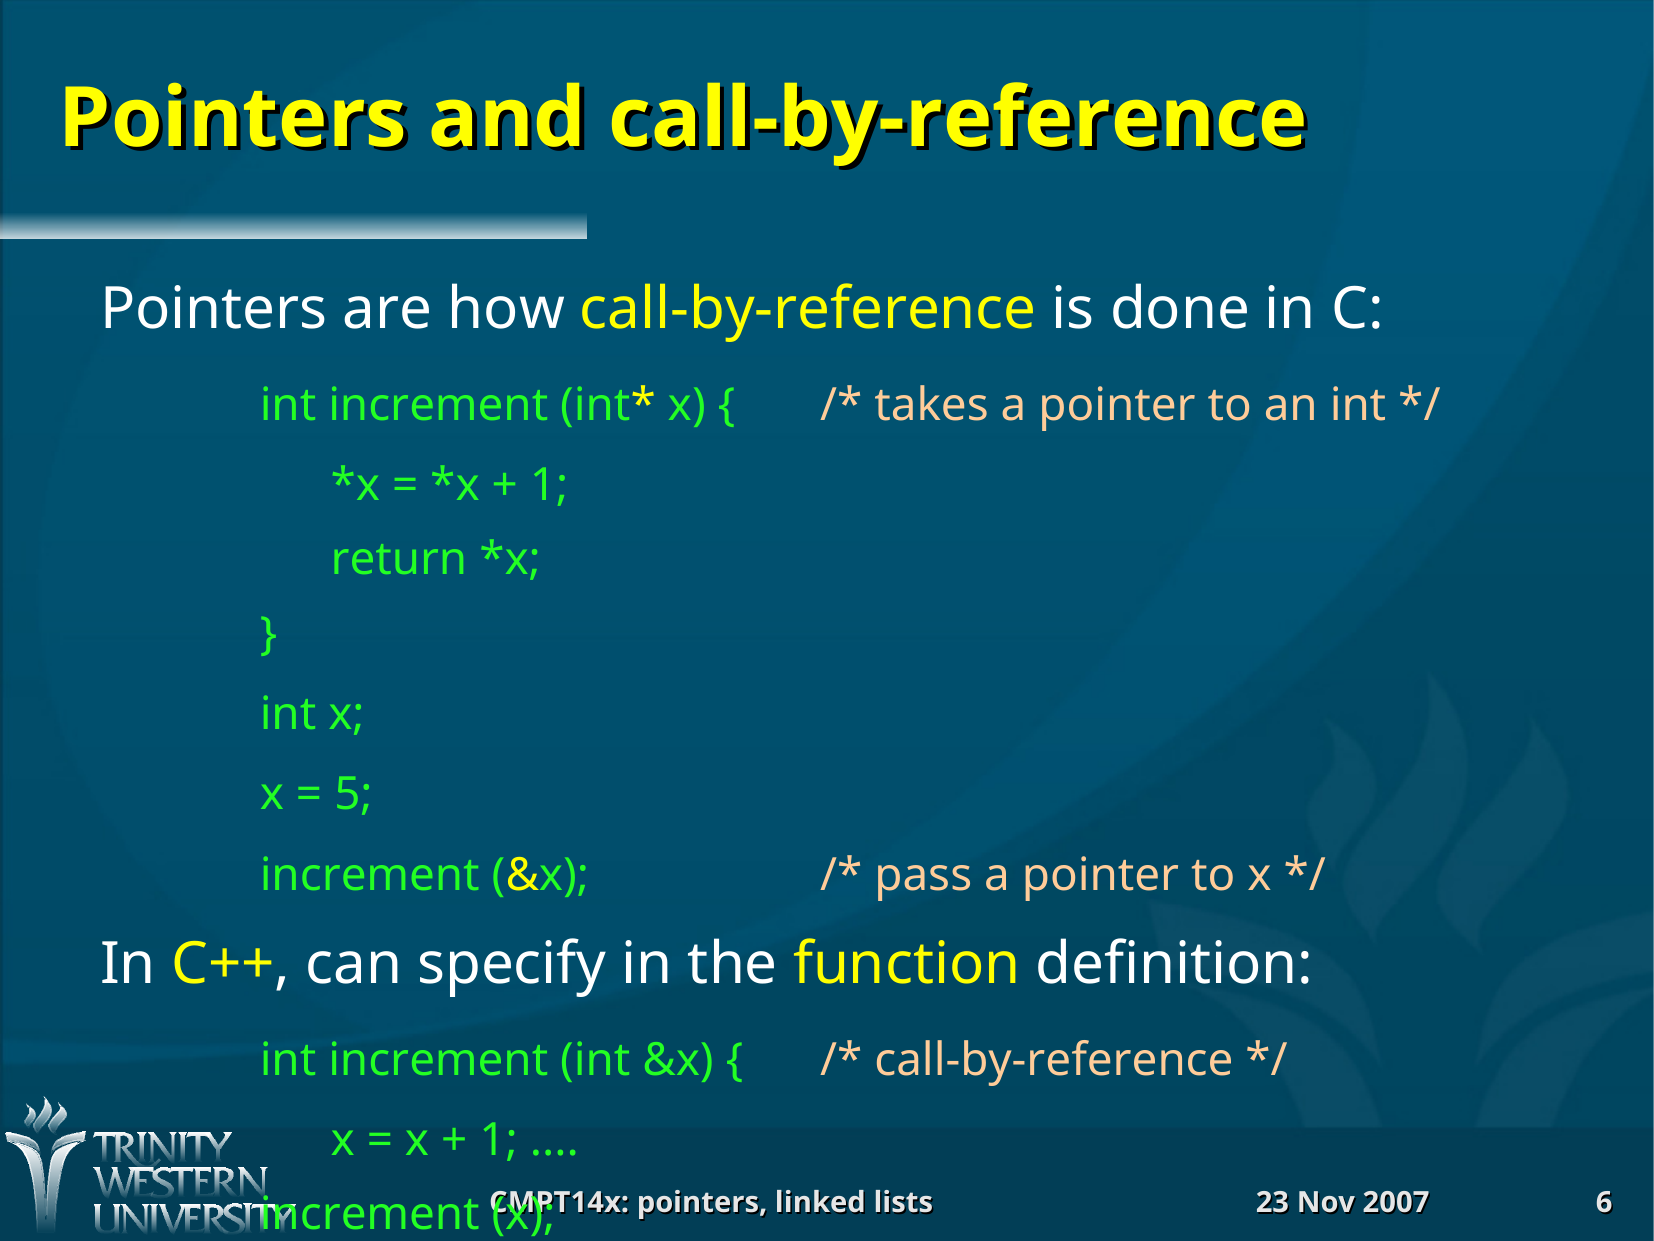

# Pointers and call-by-reference
Pointers are how call-by-reference is done in C:
int increment (int* x) {		/* takes a pointer to an int */
*x = *x + 1;
return *x;
}
int x;
x = 5;
increment (&x);				/* pass a pointer to x */
In C++, can specify in the function definition:
int increment (int &x) {		/* call-by-reference */
x = x + 1; ....
increment (x);
CMPT14x: pointers, linked lists
23 Nov 2007
6